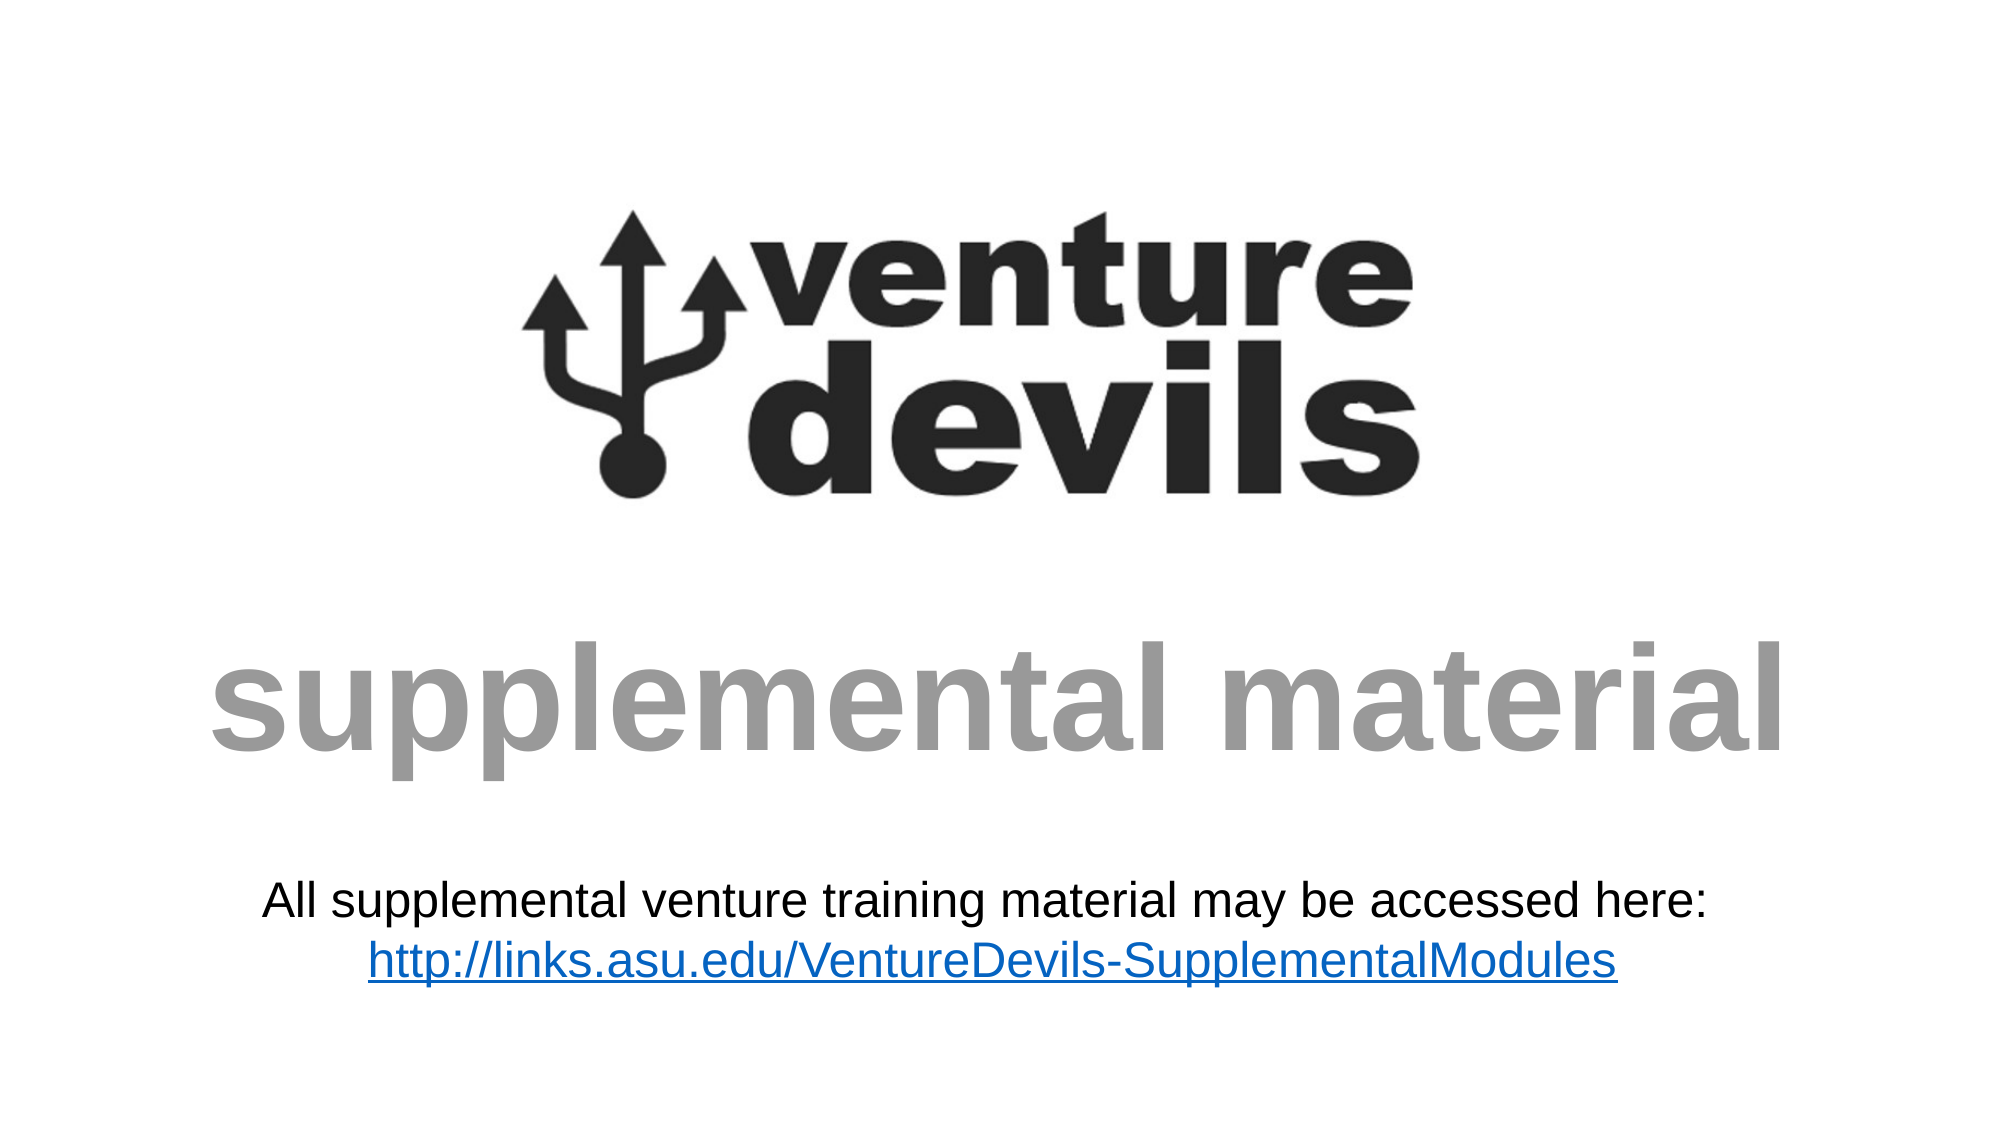

supplemental material
All supplemental venture training material may be accessed here: http://links.asu.edu/VentureDevils-SupplementalModules